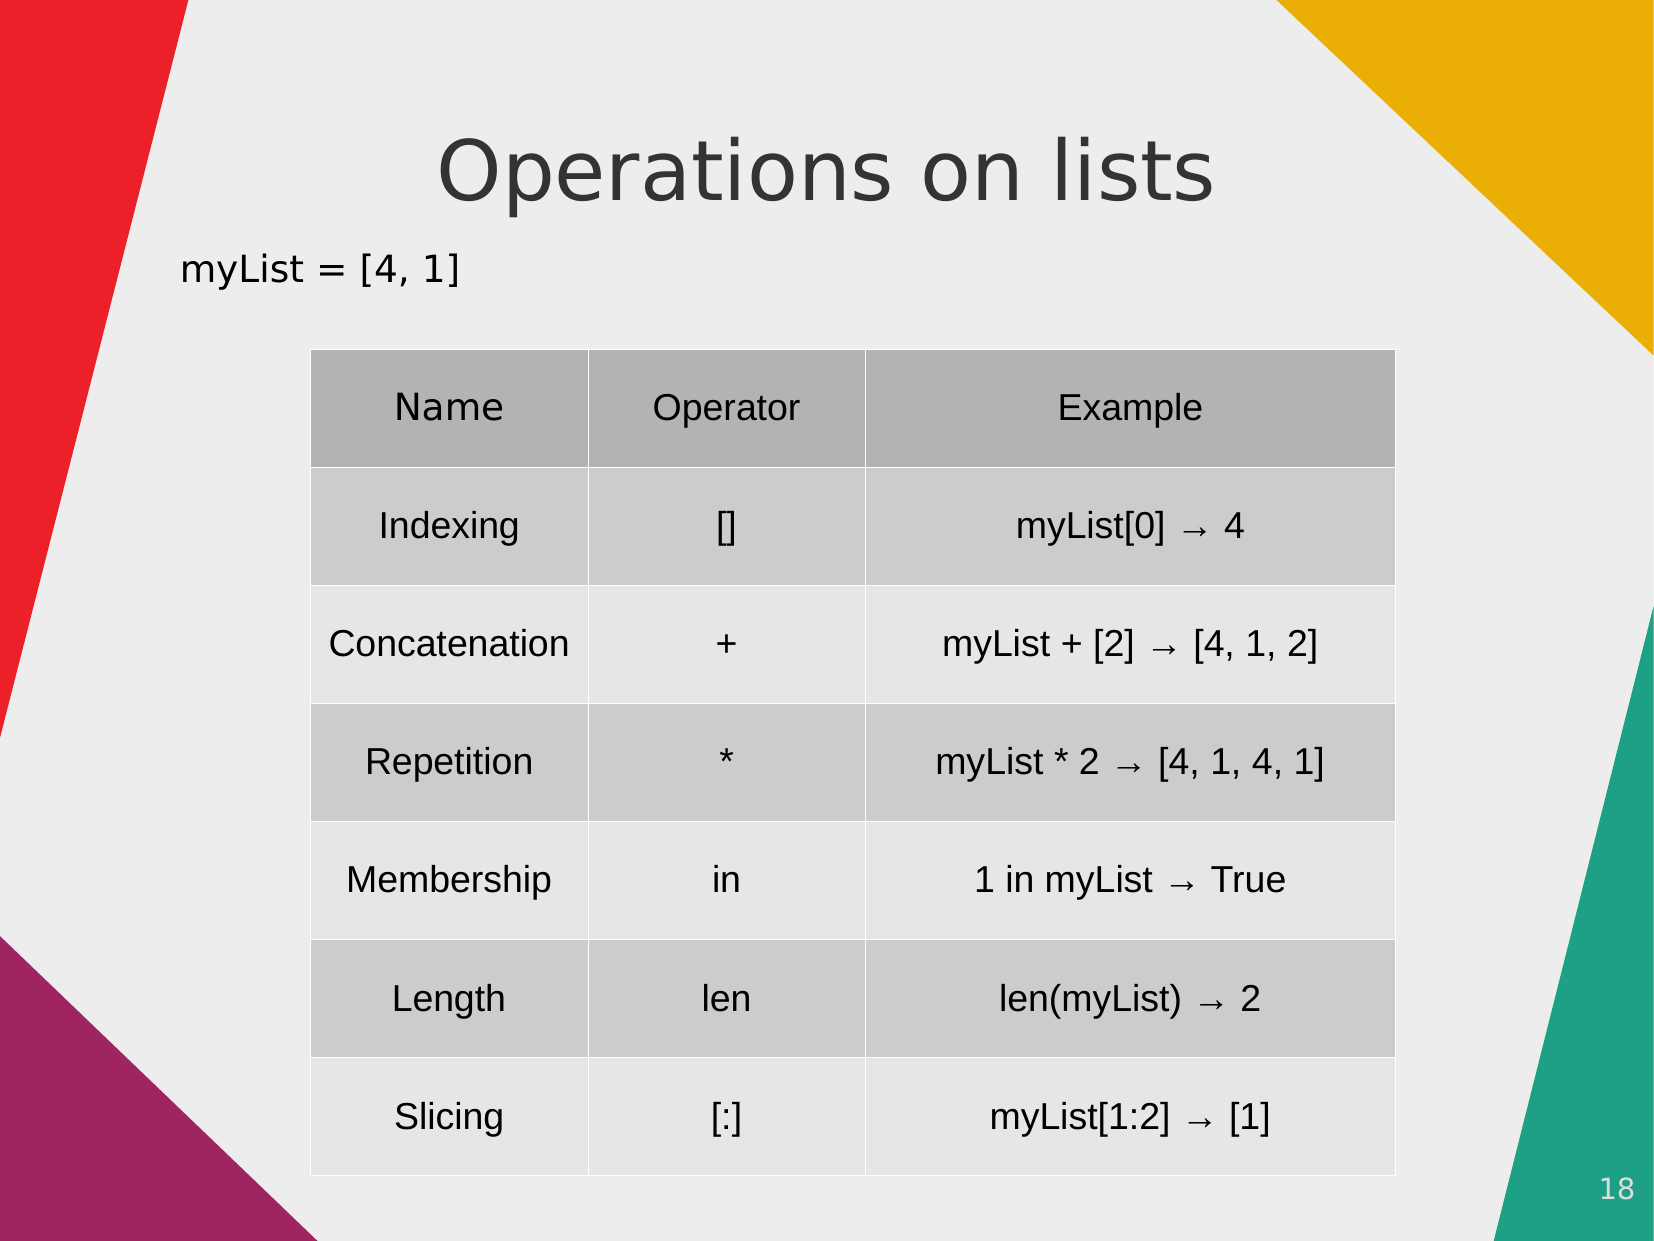

# Operations on lists
myList = [4, 1]
| Name | Operator | Example |
| --- | --- | --- |
| Indexing | [] | myList[0] → 4 |
| Concatenation | + | myList + [2] → [4, 1, 2] |
| Repetition | \* | myList \* 2 → [4, 1, 4, 1] |
| Membership | in | 1 in myList → True |
| Length | len | len(myList) → 2 |
| Slicing | [:] | myList[1:2] → [1] |
18